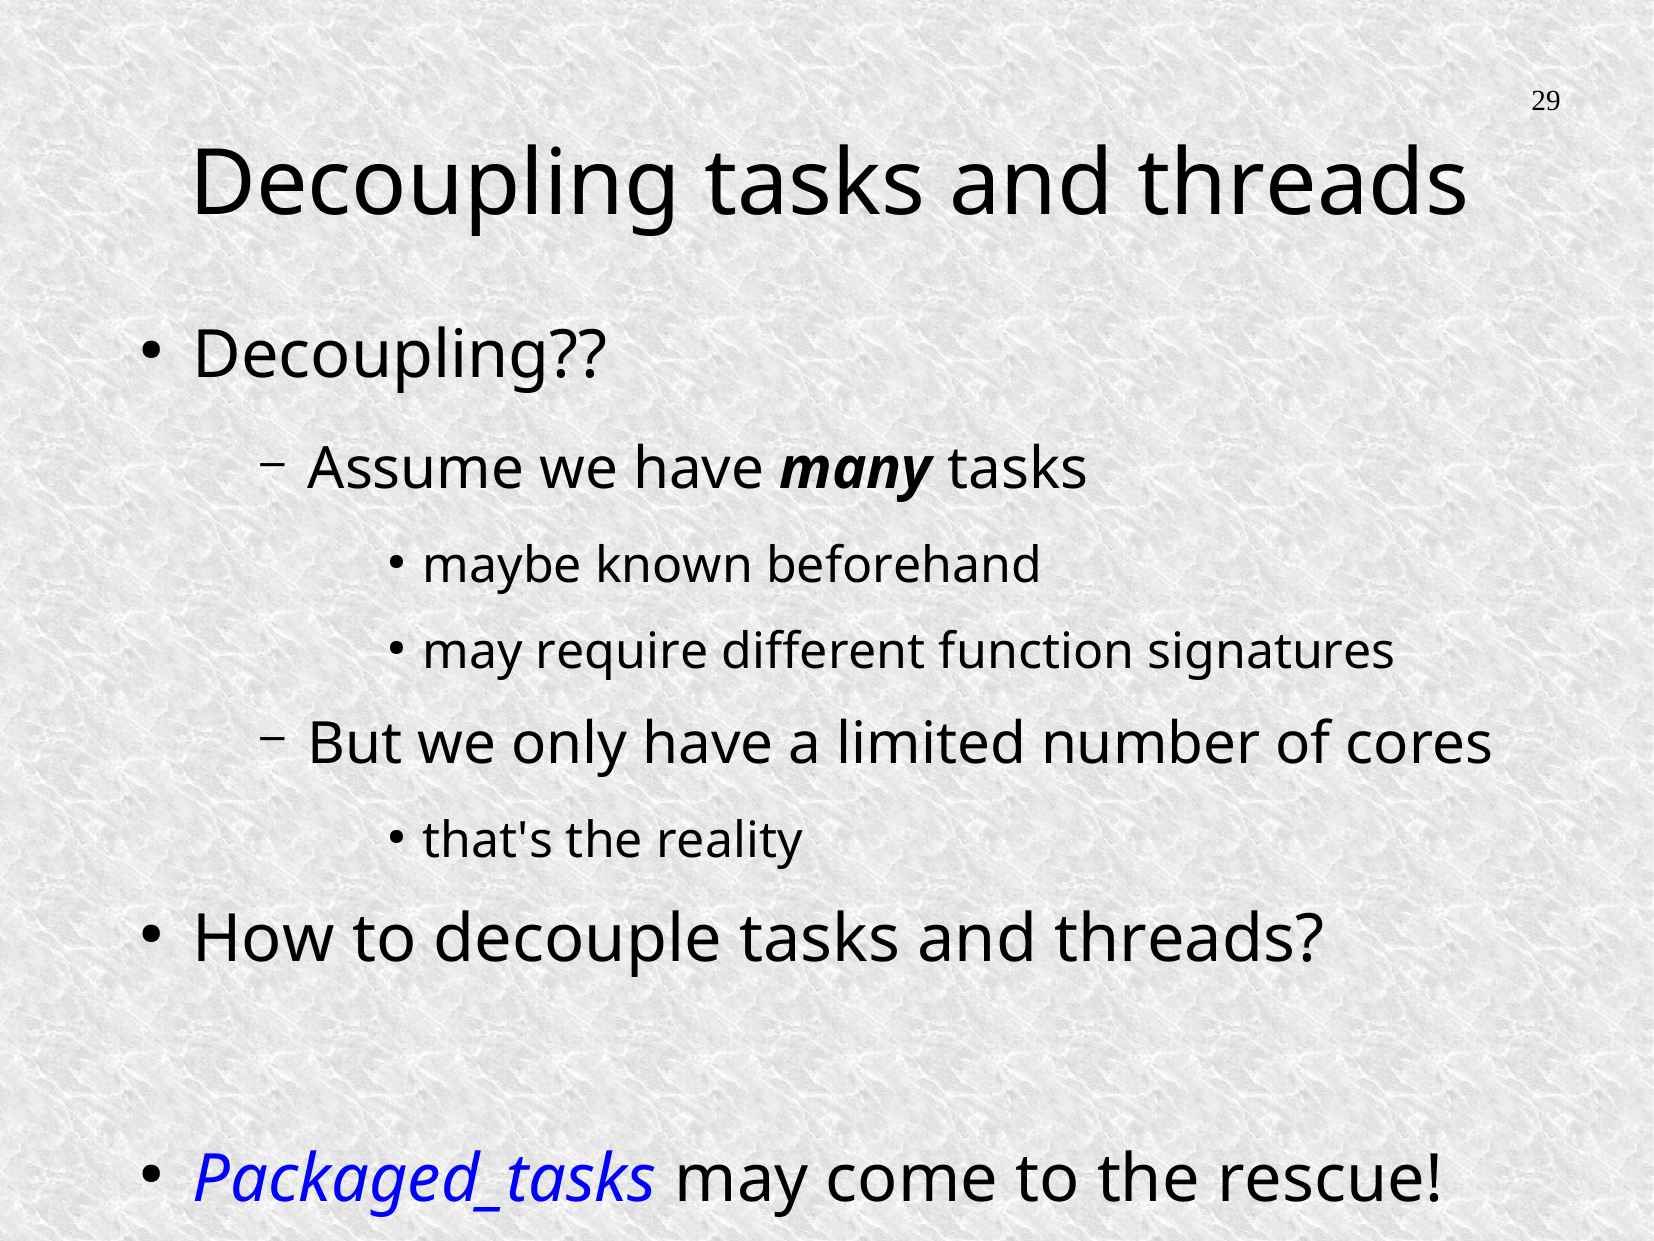

# Decoupling tasks and threads
29
Decoupling??
Assume we have many tasks
maybe known beforehand
may require different function signatures
But we only have a limited number of cores
that's the reality
How to decouple tasks and threads?
Packaged_tasks may come to the rescue!